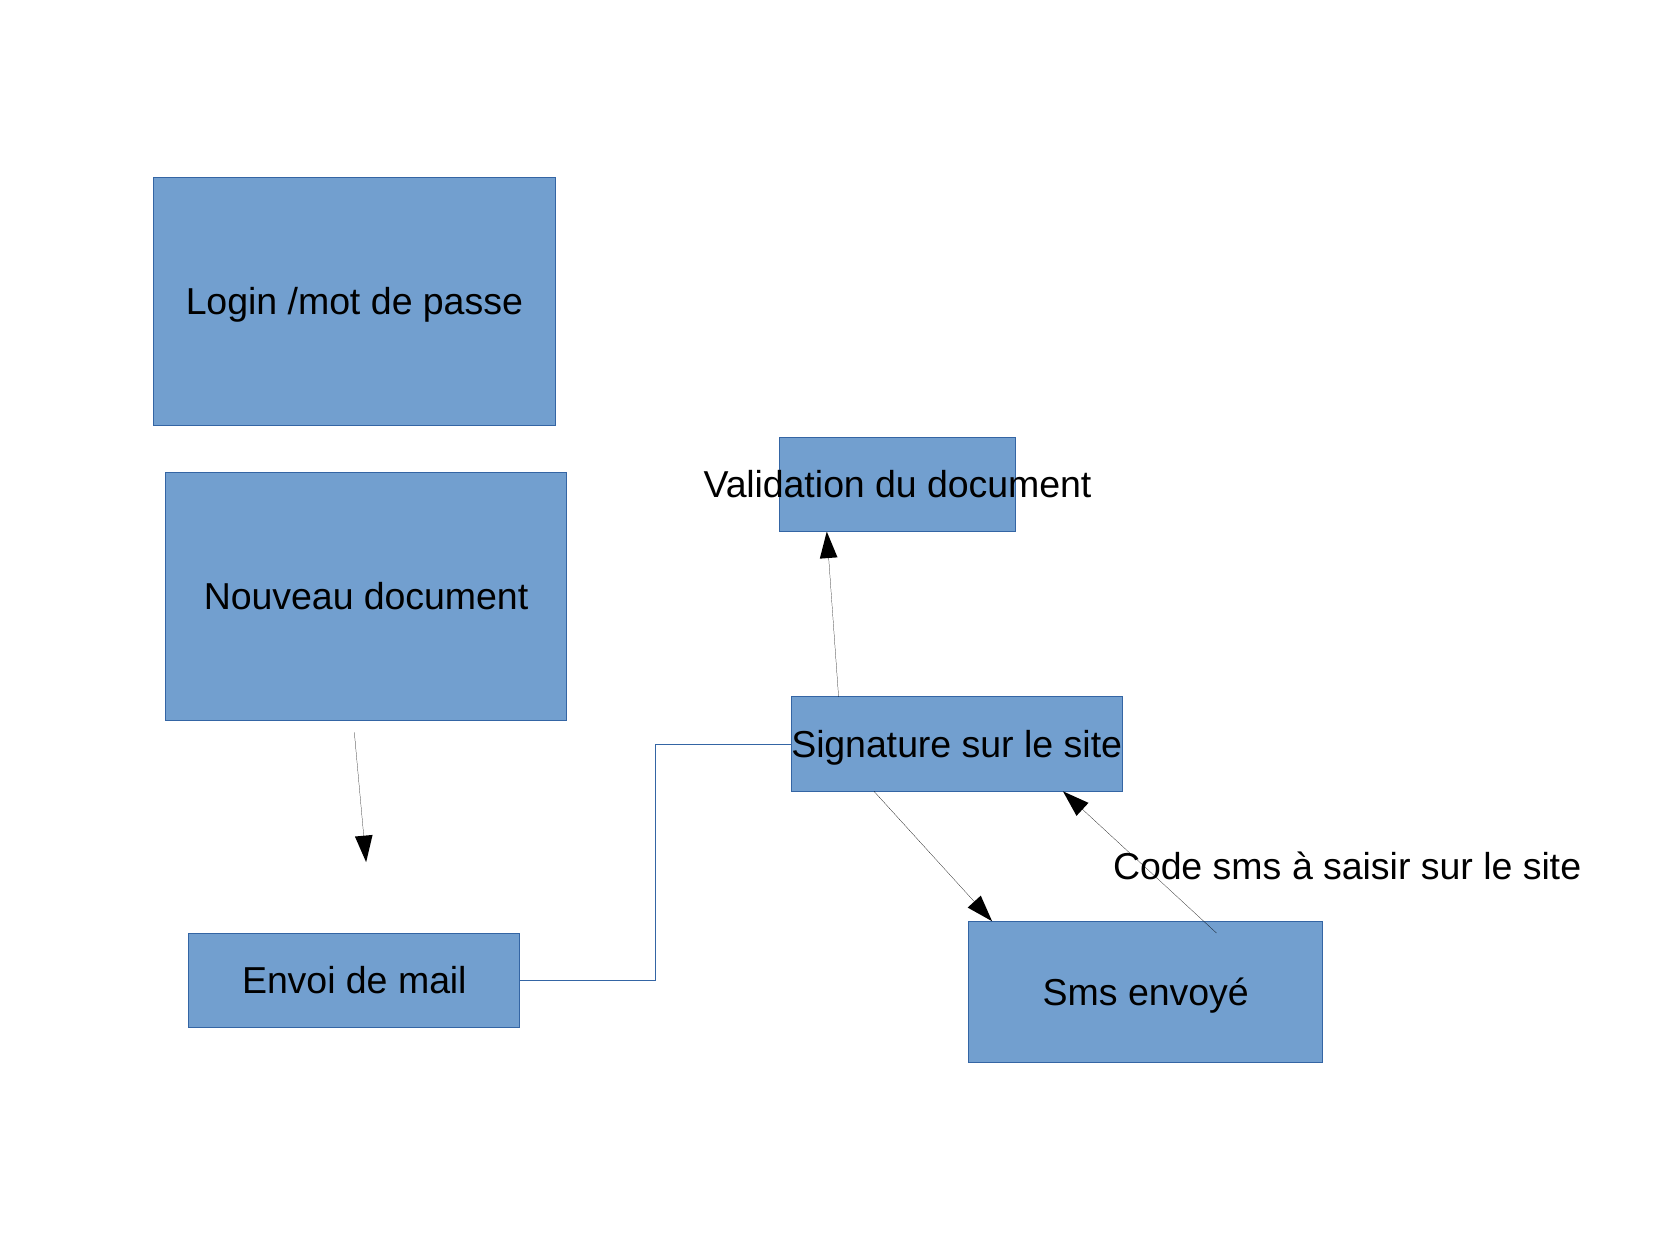

Login /mot de passe
Validation du document
Nouveau document
Signature sur le site
Code sms à saisir sur le site
Sms envoyé
Envoi de mail